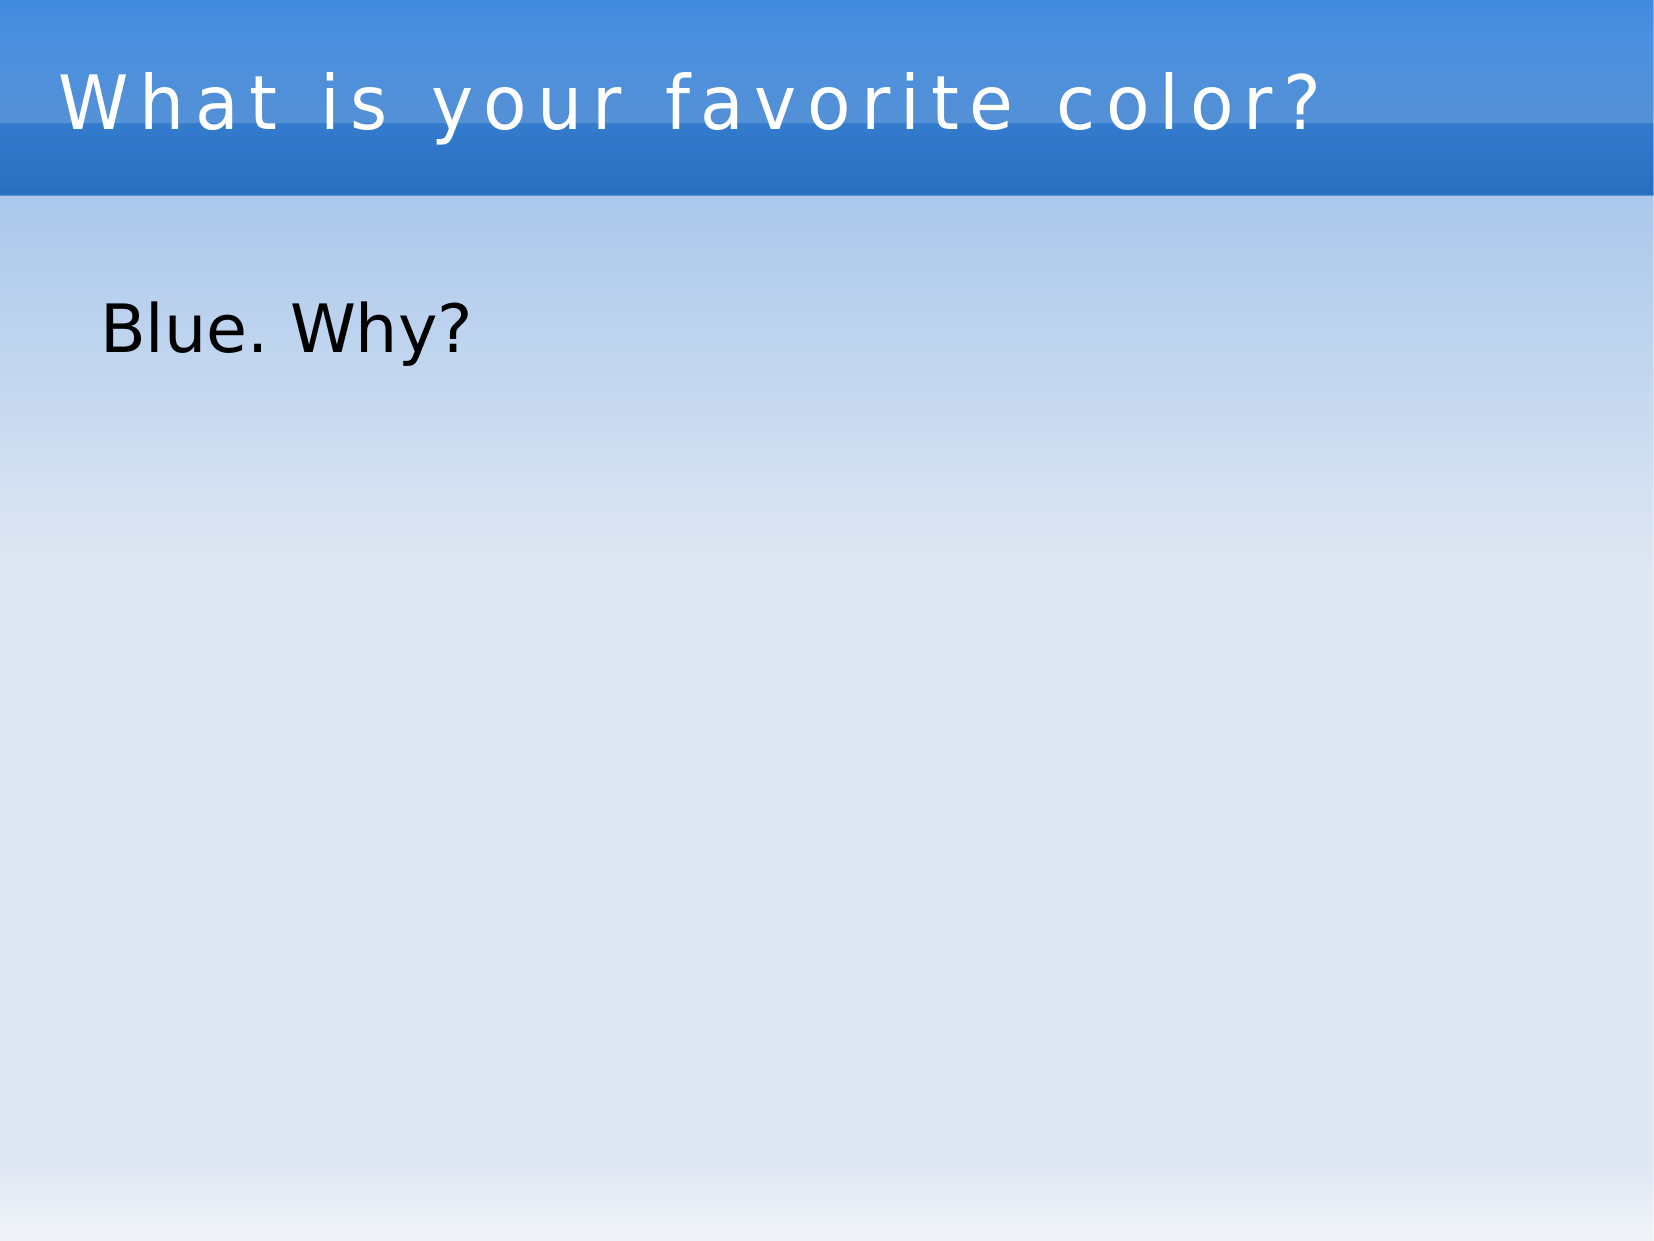

# What is your favorite color?
Blue. Why?